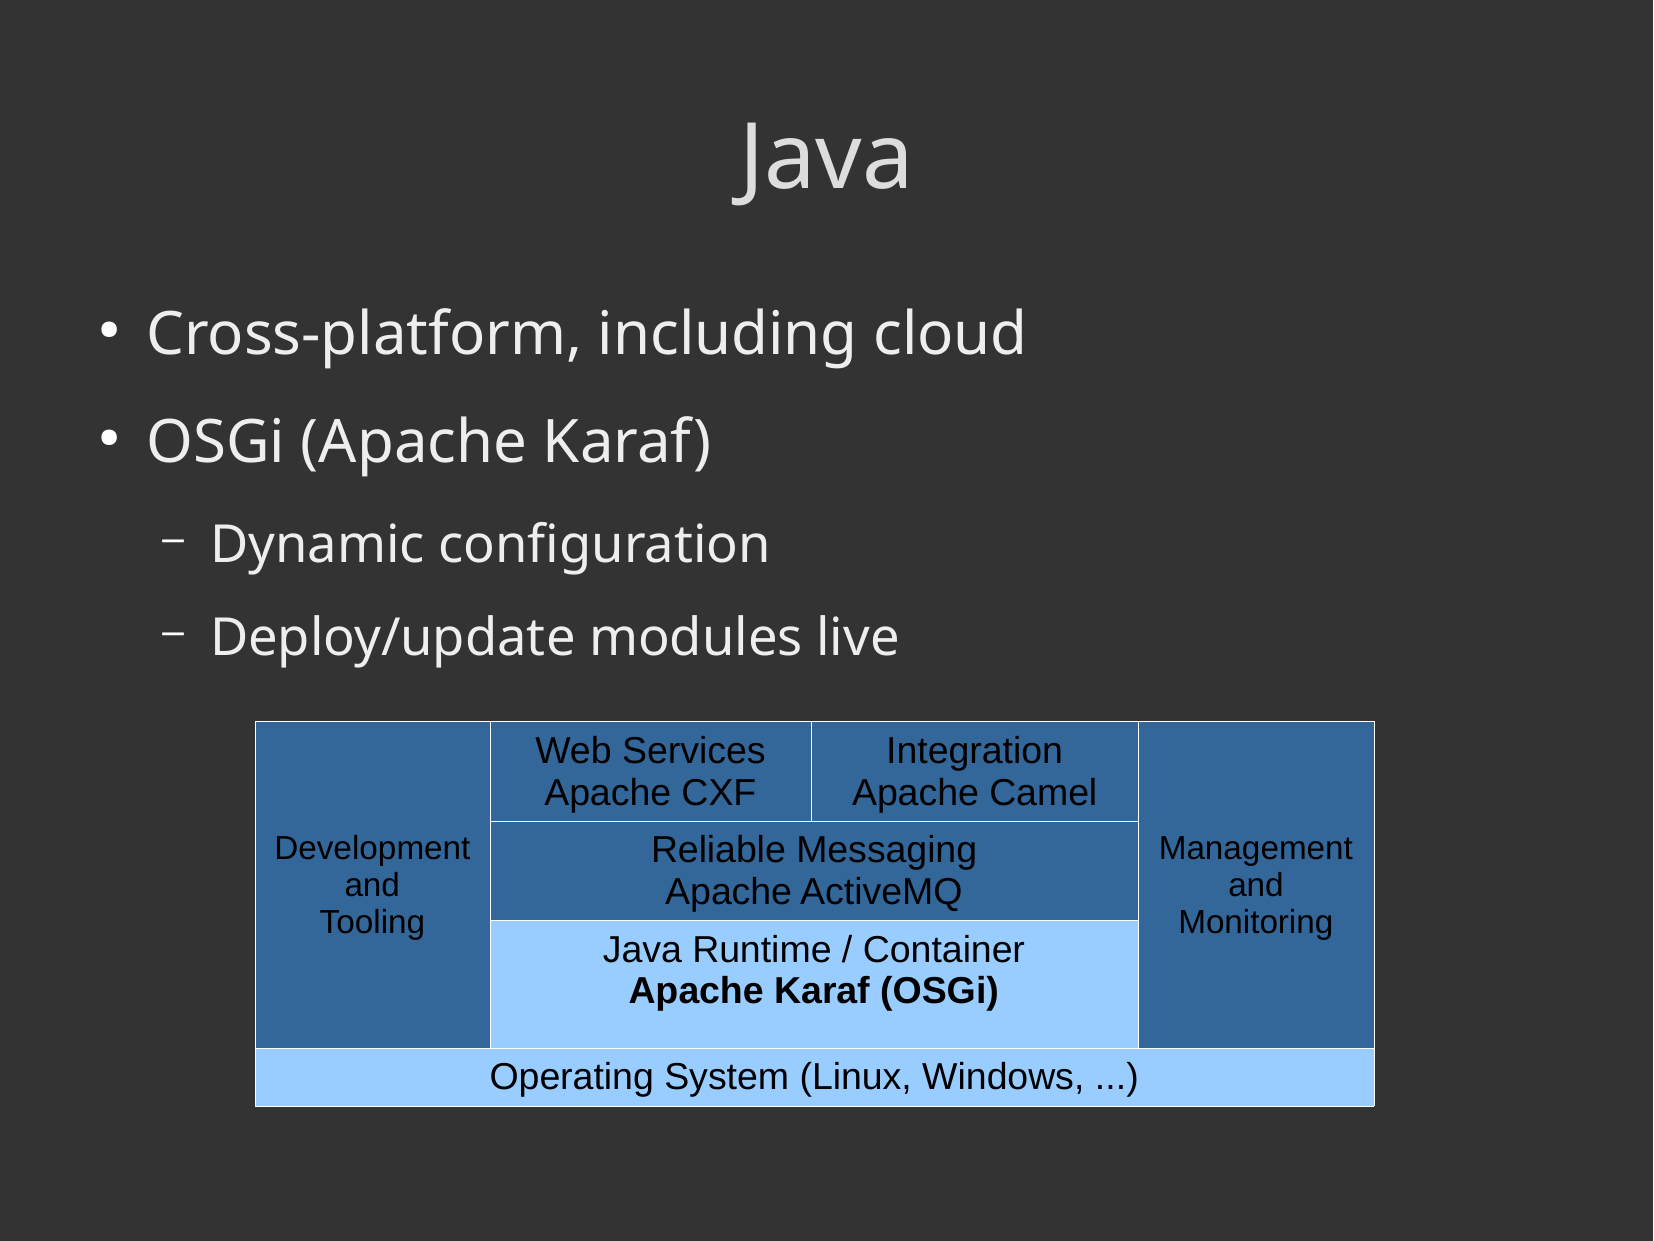

# Java
Cross-platform, including cloud
OSGi (Apache Karaf)
Dynamic configuration
Deploy/update modules live
| Development and Tooling | Web Services Apache CXF | Integration Apache Camel | Management and Monitoring |
| --- | --- | --- | --- |
| | Reliable Messaging Apache ActiveMQ | | |
| | Java Runtime / Container Apache Karaf (OSGi) | | |
| Operating System (Linux, Windows, ...) | | | |